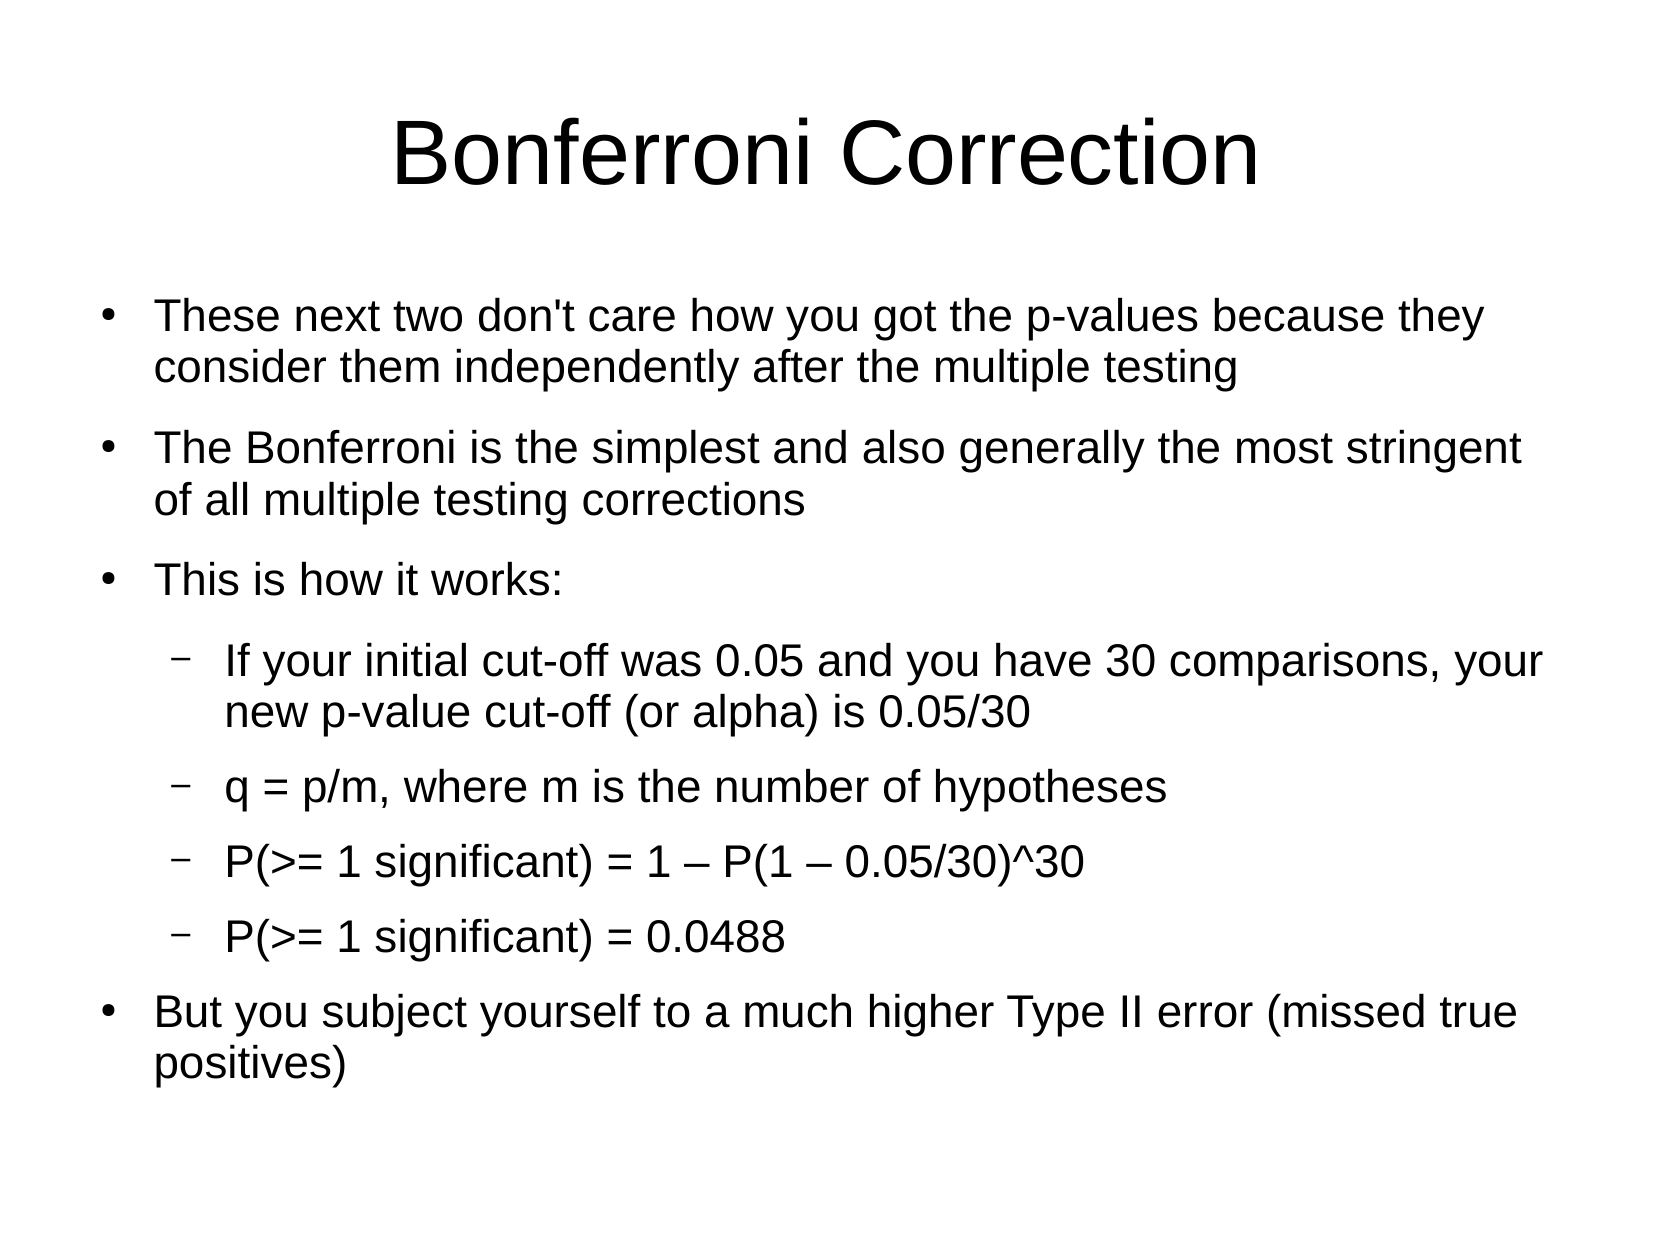

# Bonferroni Correction
These next two don't care how you got the p-values because they consider them independently after the multiple testing
The Bonferroni is the simplest and also generally the most stringent of all multiple testing corrections
This is how it works:
If your initial cut-off was 0.05 and you have 30 comparisons, your new p-value cut-off (or alpha) is 0.05/30
q = p/m, where m is the number of hypotheses
P(>= 1 significant) = 1 – P(1 – 0.05/30)^30
P(>= 1 significant) = 0.0488
But you subject yourself to a much higher Type II error (missed true positives)